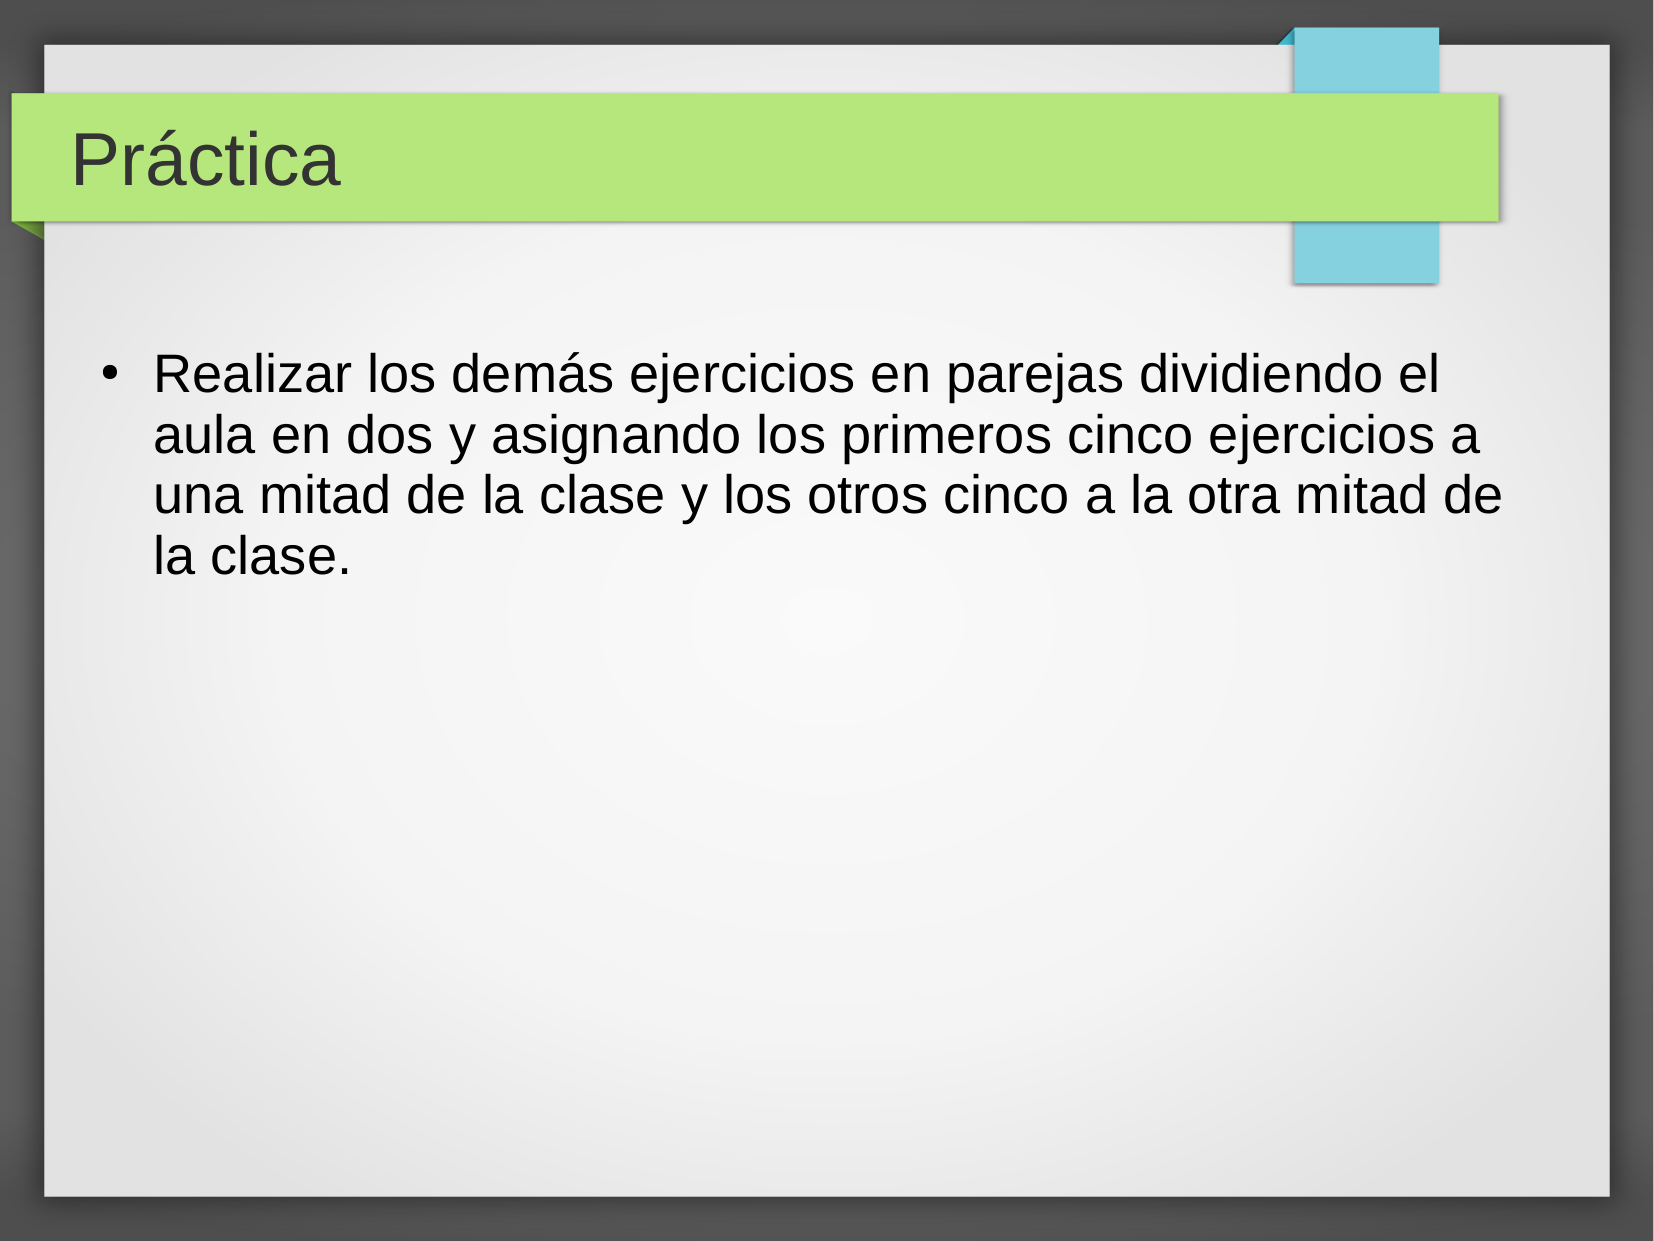

# Práctica
Realizar los demás ejercicios en parejas dividiendo el aula en dos y asignando los primeros cinco ejercicios a una mitad de la clase y los otros cinco a la otra mitad de la clase.